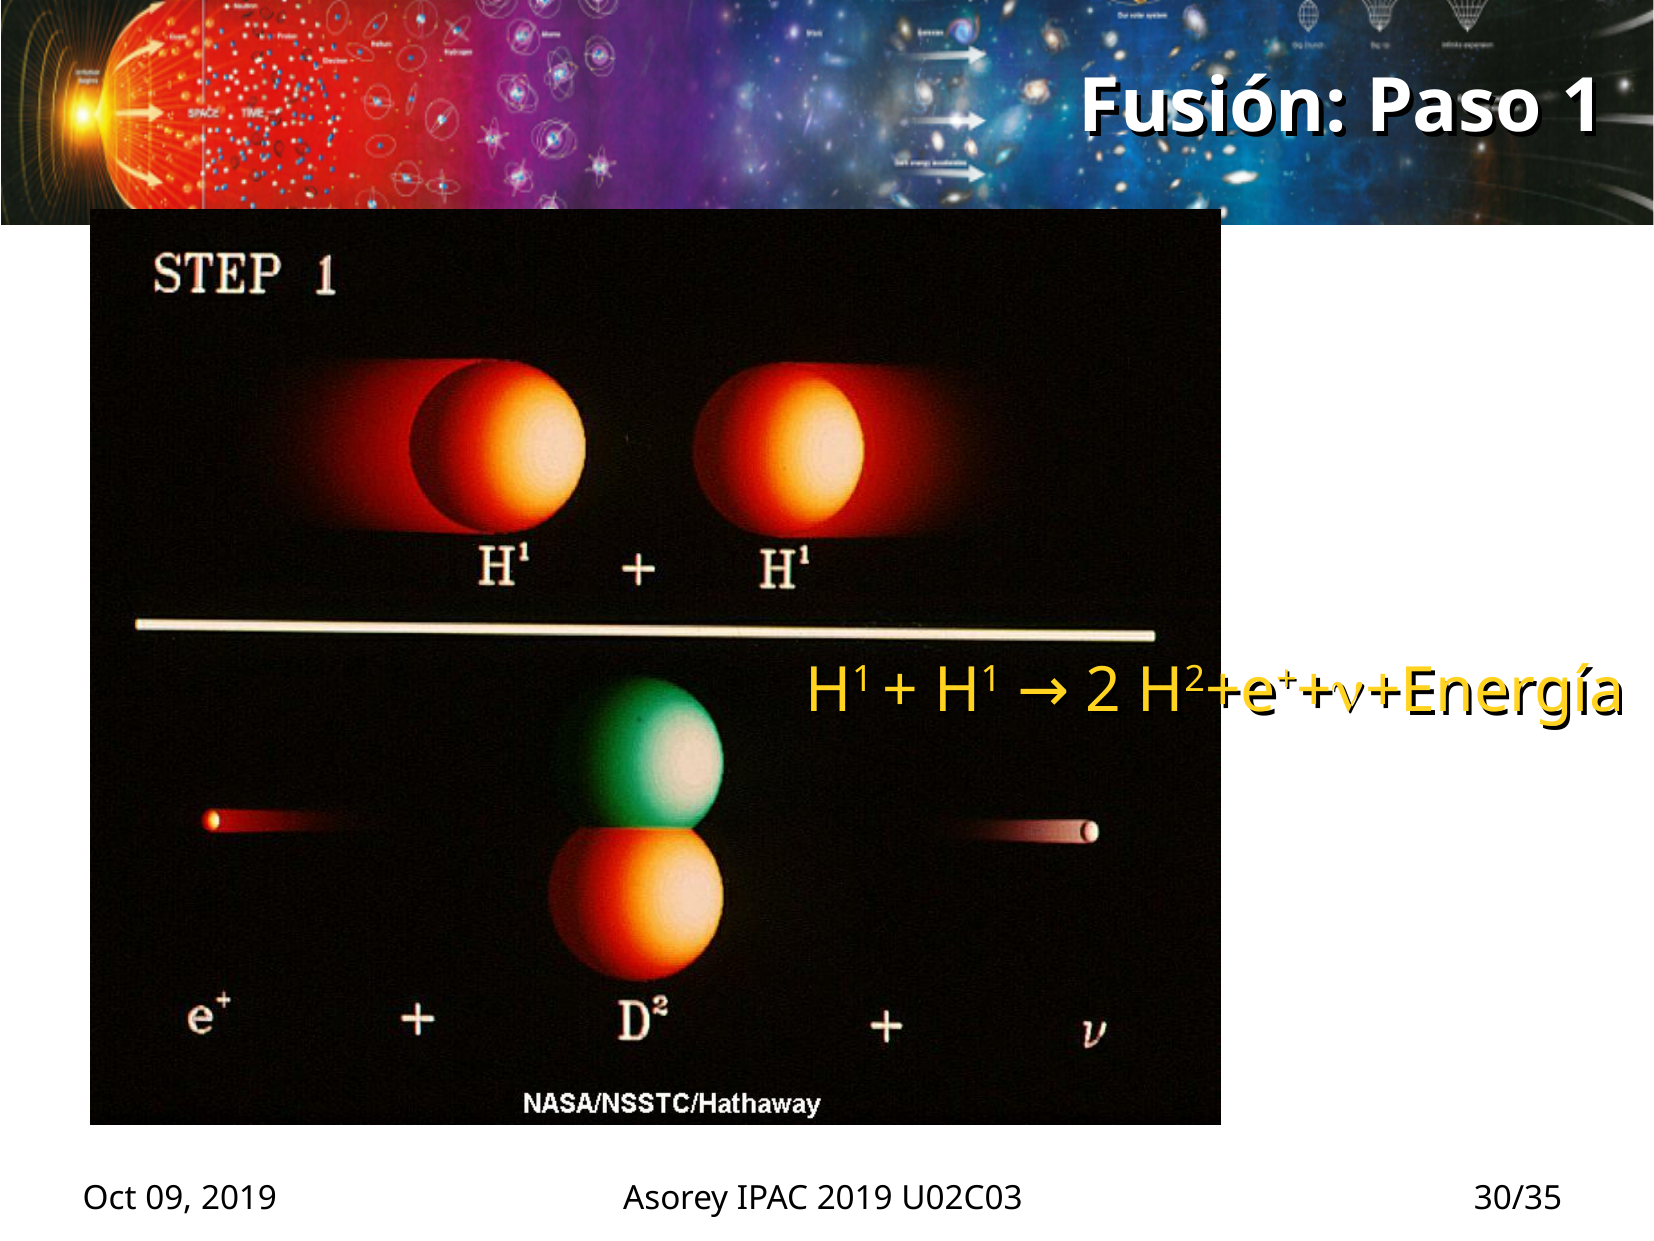

# Fusión: Paso 1
H1 + H1 → 2 H2+e++n+Energía
Oct 09, 2019
Asorey IPAC 2019 U02C03
30